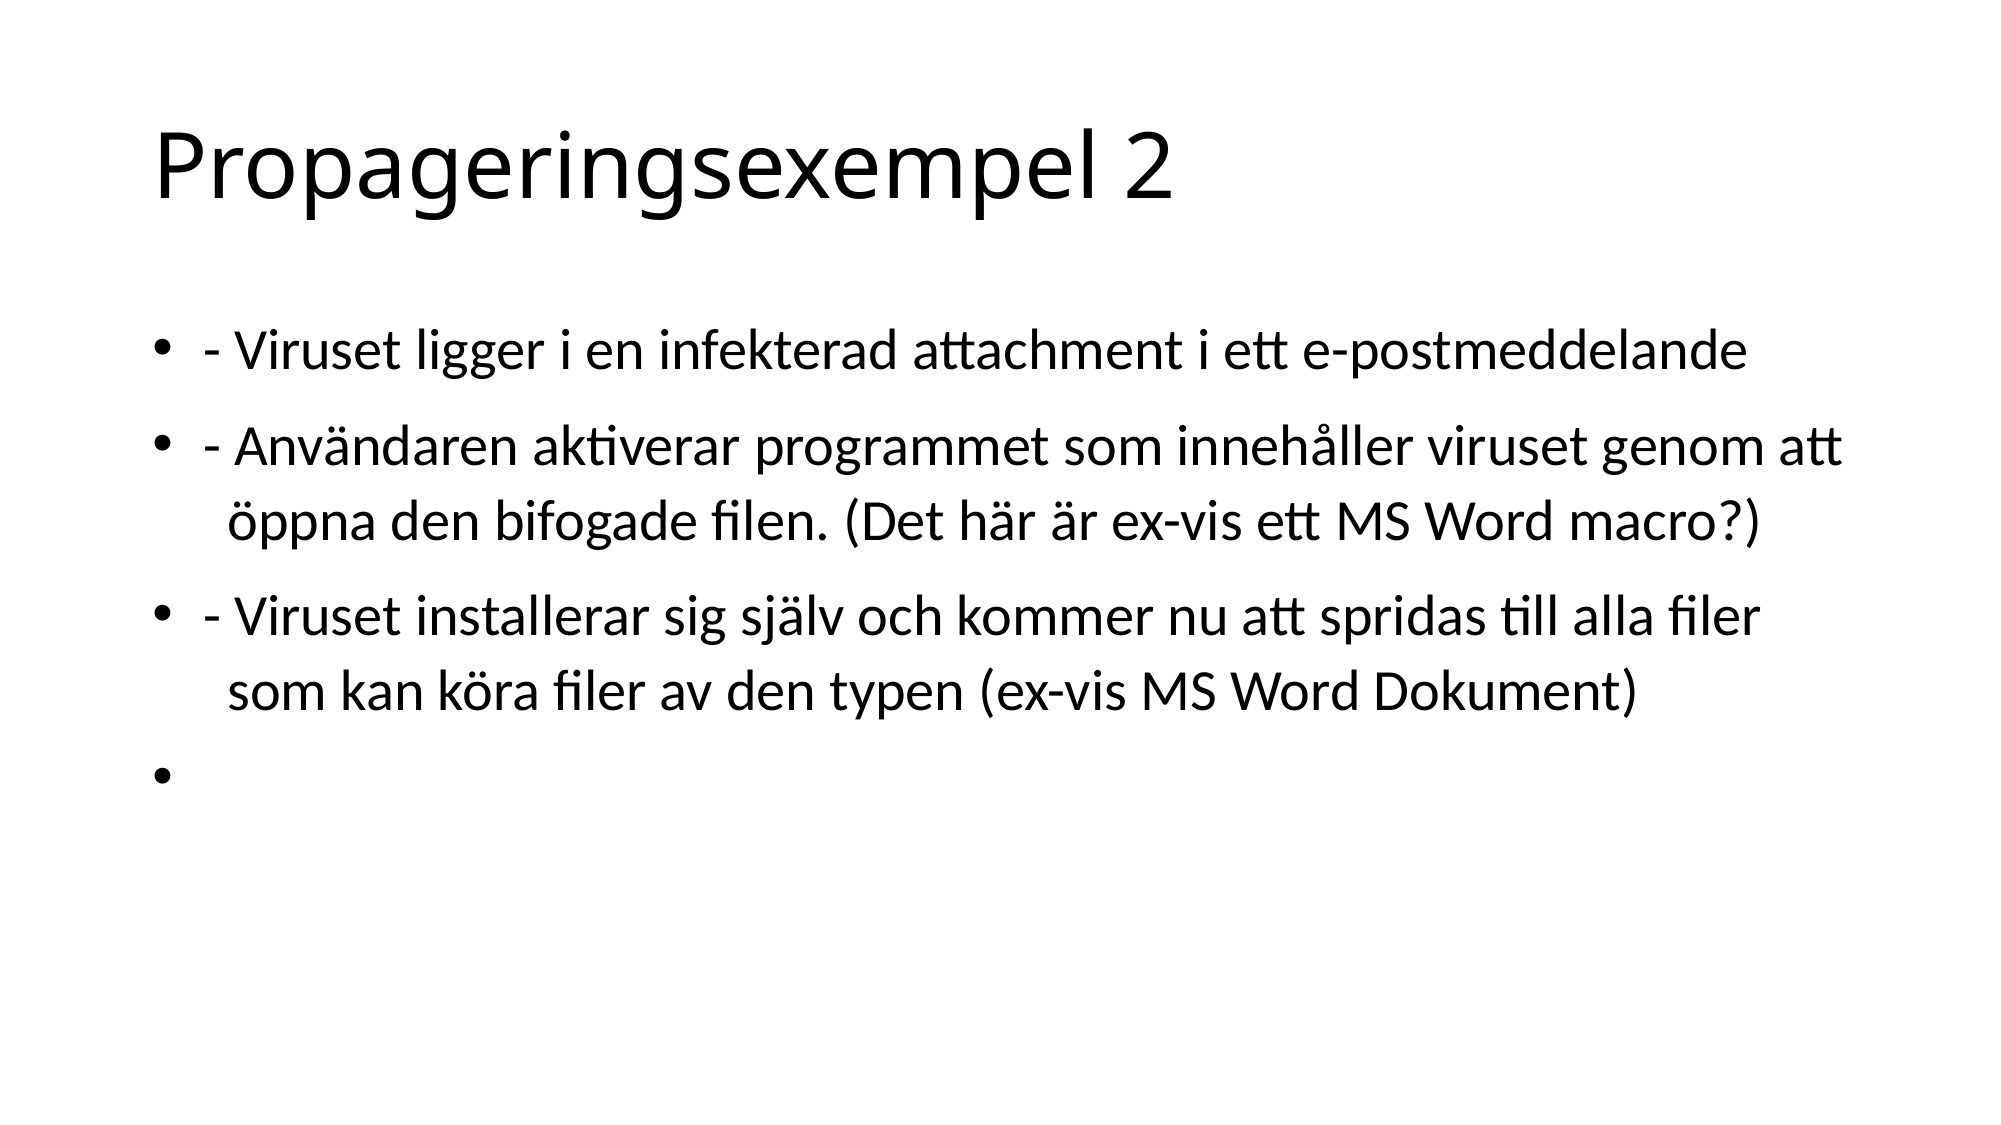

# Propageringsexempel 2
 - Viruset ligger i en infekterad attachment i ett e-postmeddelande
 - Användaren aktiverar programmet som innehåller viruset genom att öppna den bifogade filen. (Det här är ex-vis ett MS Word macro?)
 - Viruset installerar sig själv och kommer nu att spridas till alla filer som kan köra filer av den typen (ex-vis MS Word Dokument)